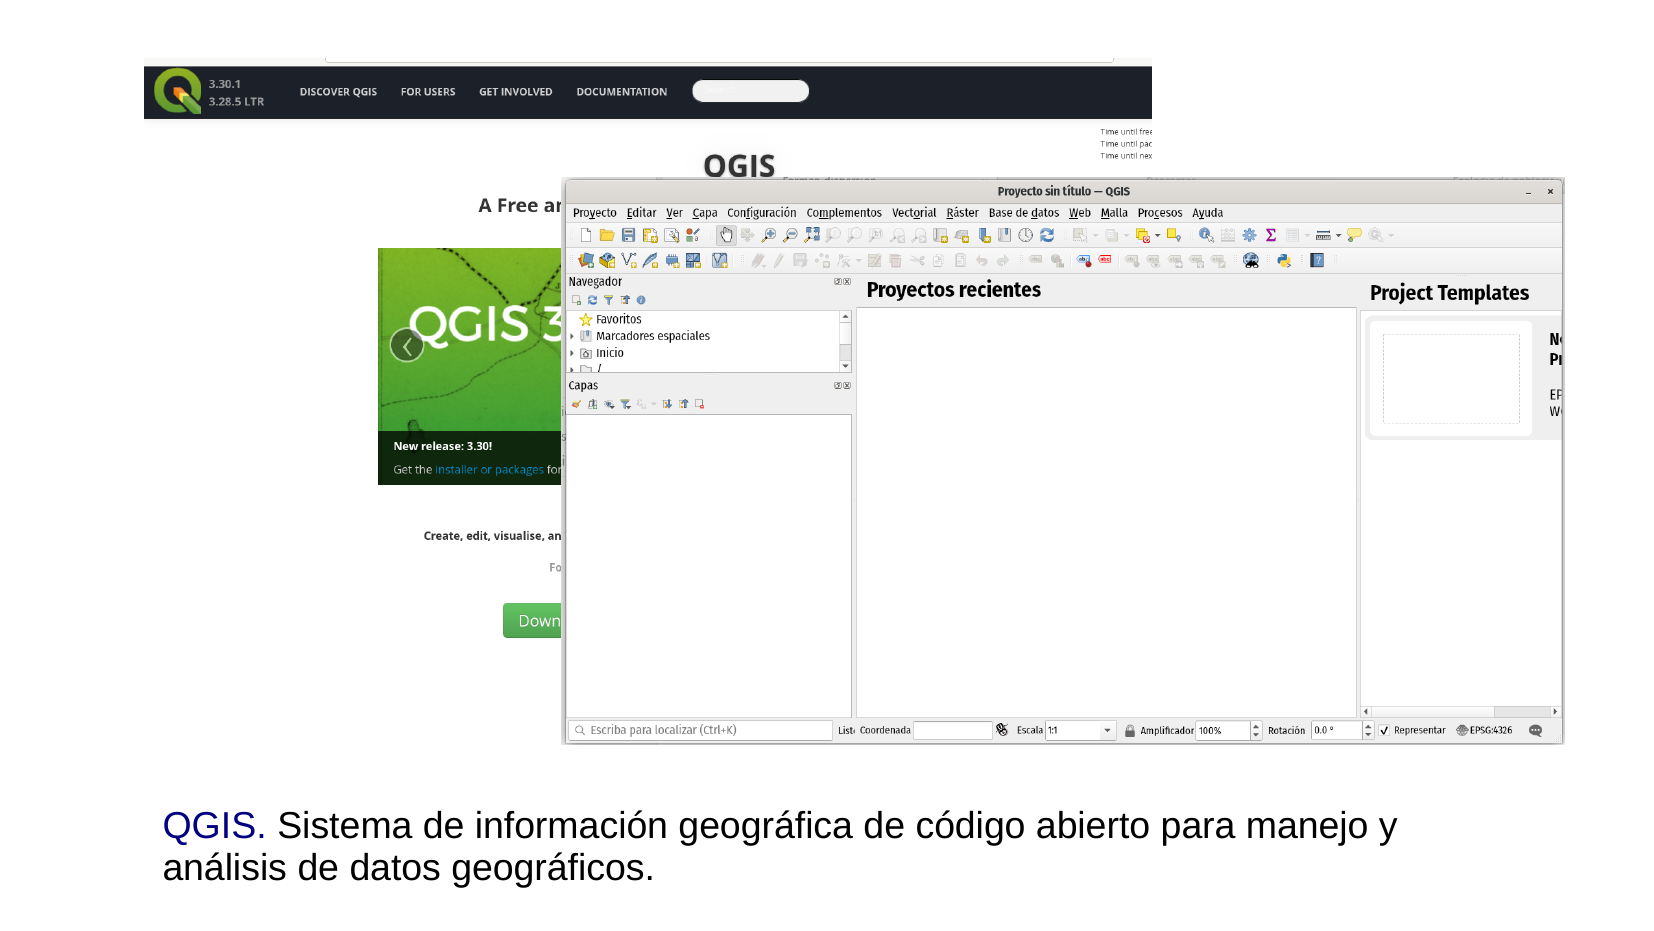

QGIS. Sistema de información geográfica de código abierto para manejo y análisis de datos geográficos.